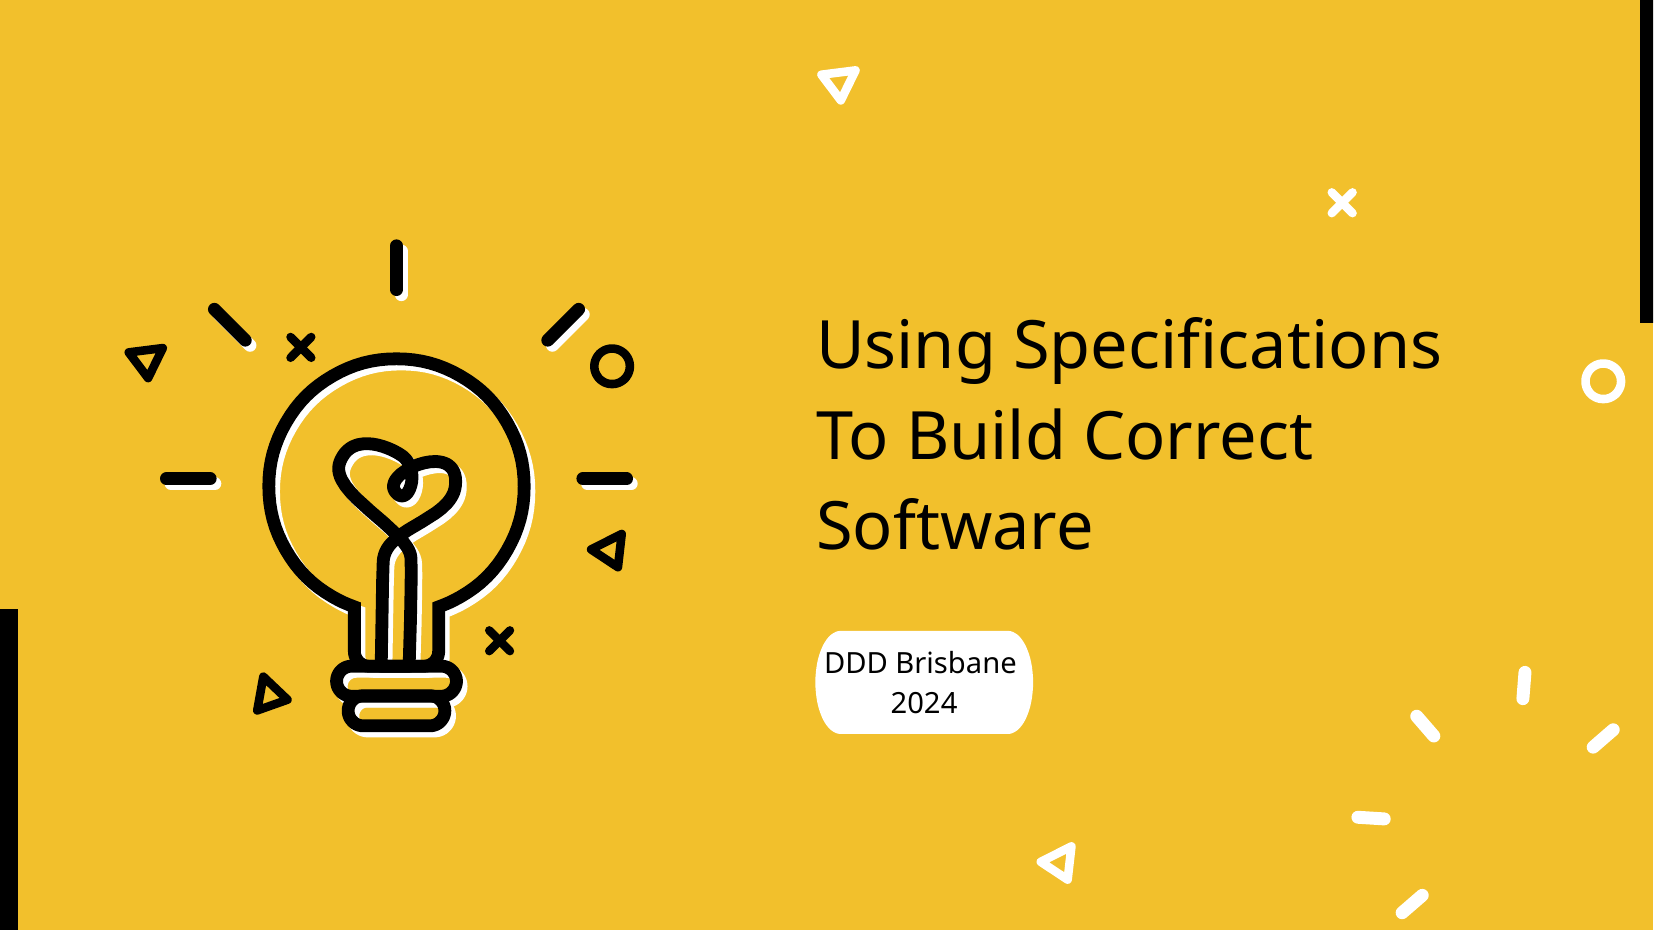

# Using Specifications To Build Correct Software
DDD Brisbane
2024